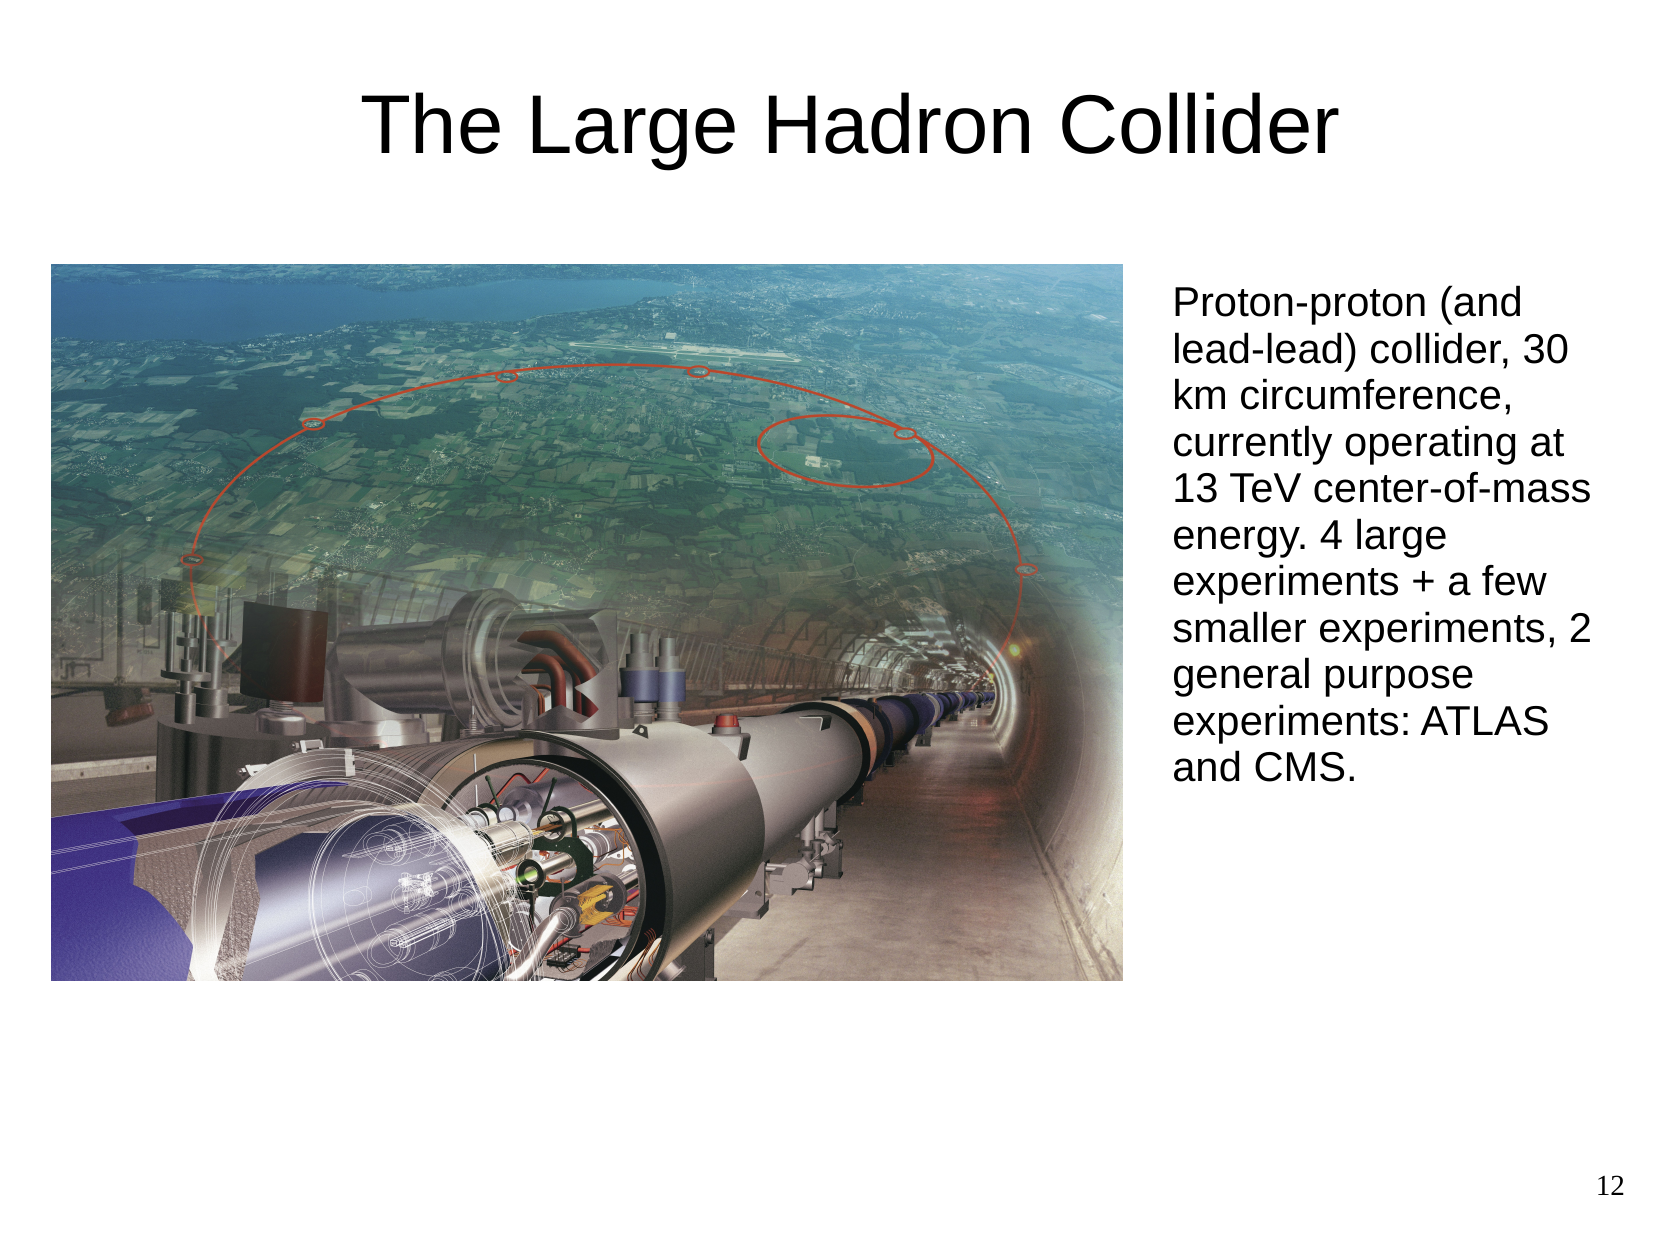

The Large Hadron Collider
Proton-proton (and lead-lead) collider, 30 km circumference, currently operating at 13 TeV center-of-mass energy. 4 large experiments + a few smaller experiments, 2 general purpose experiments: ATLAS and CMS.
12